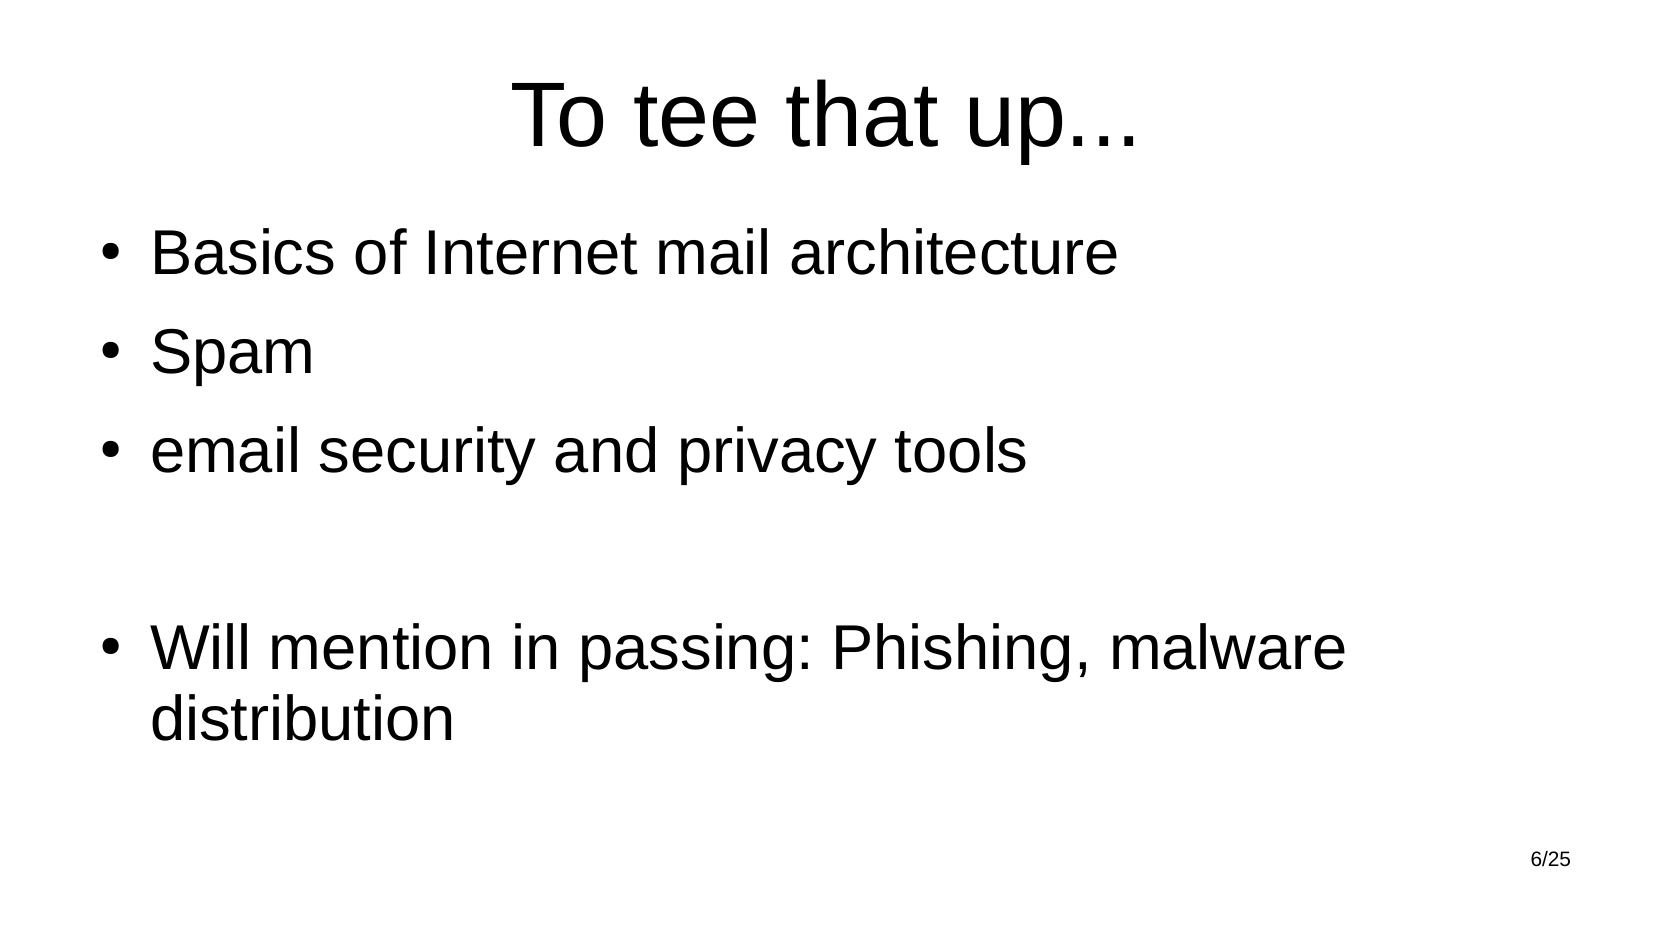

# To tee that up...
Basics of Internet mail architecture
Spam
email security and privacy tools
Will mention in passing: Phishing, malware distribution
6